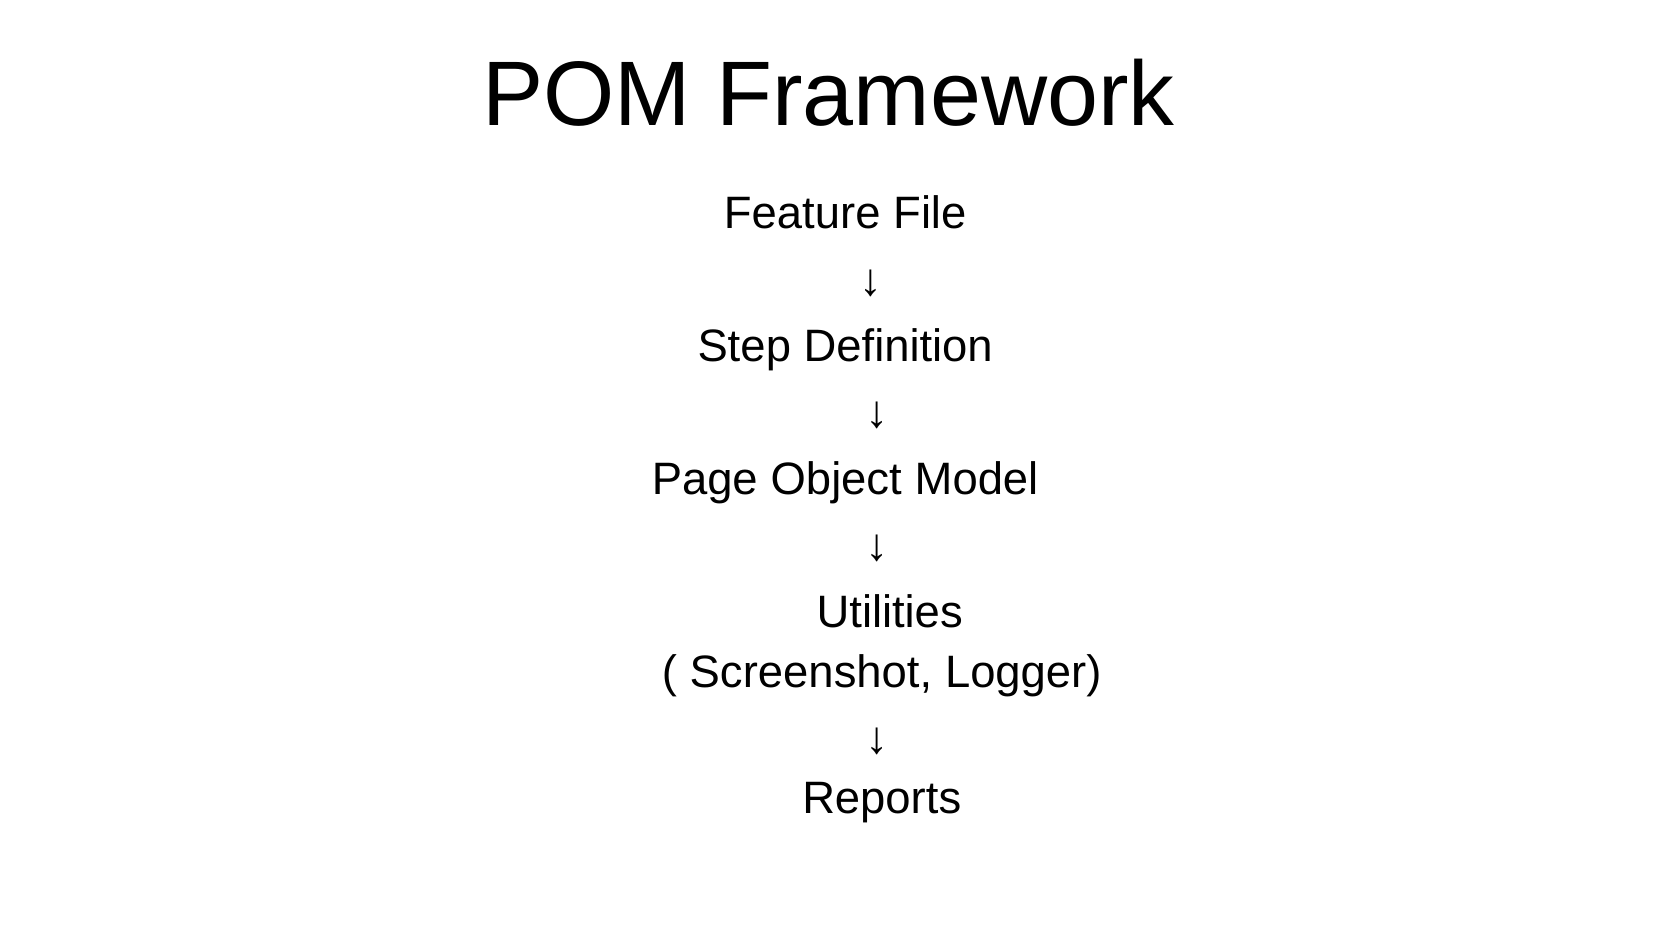

# POM Framework
Feature File
 ↓
Step Definition
 ↓
Page Object Model
 ↓
 Utilities
( Screenshot, Logger)
 ↓
Reports